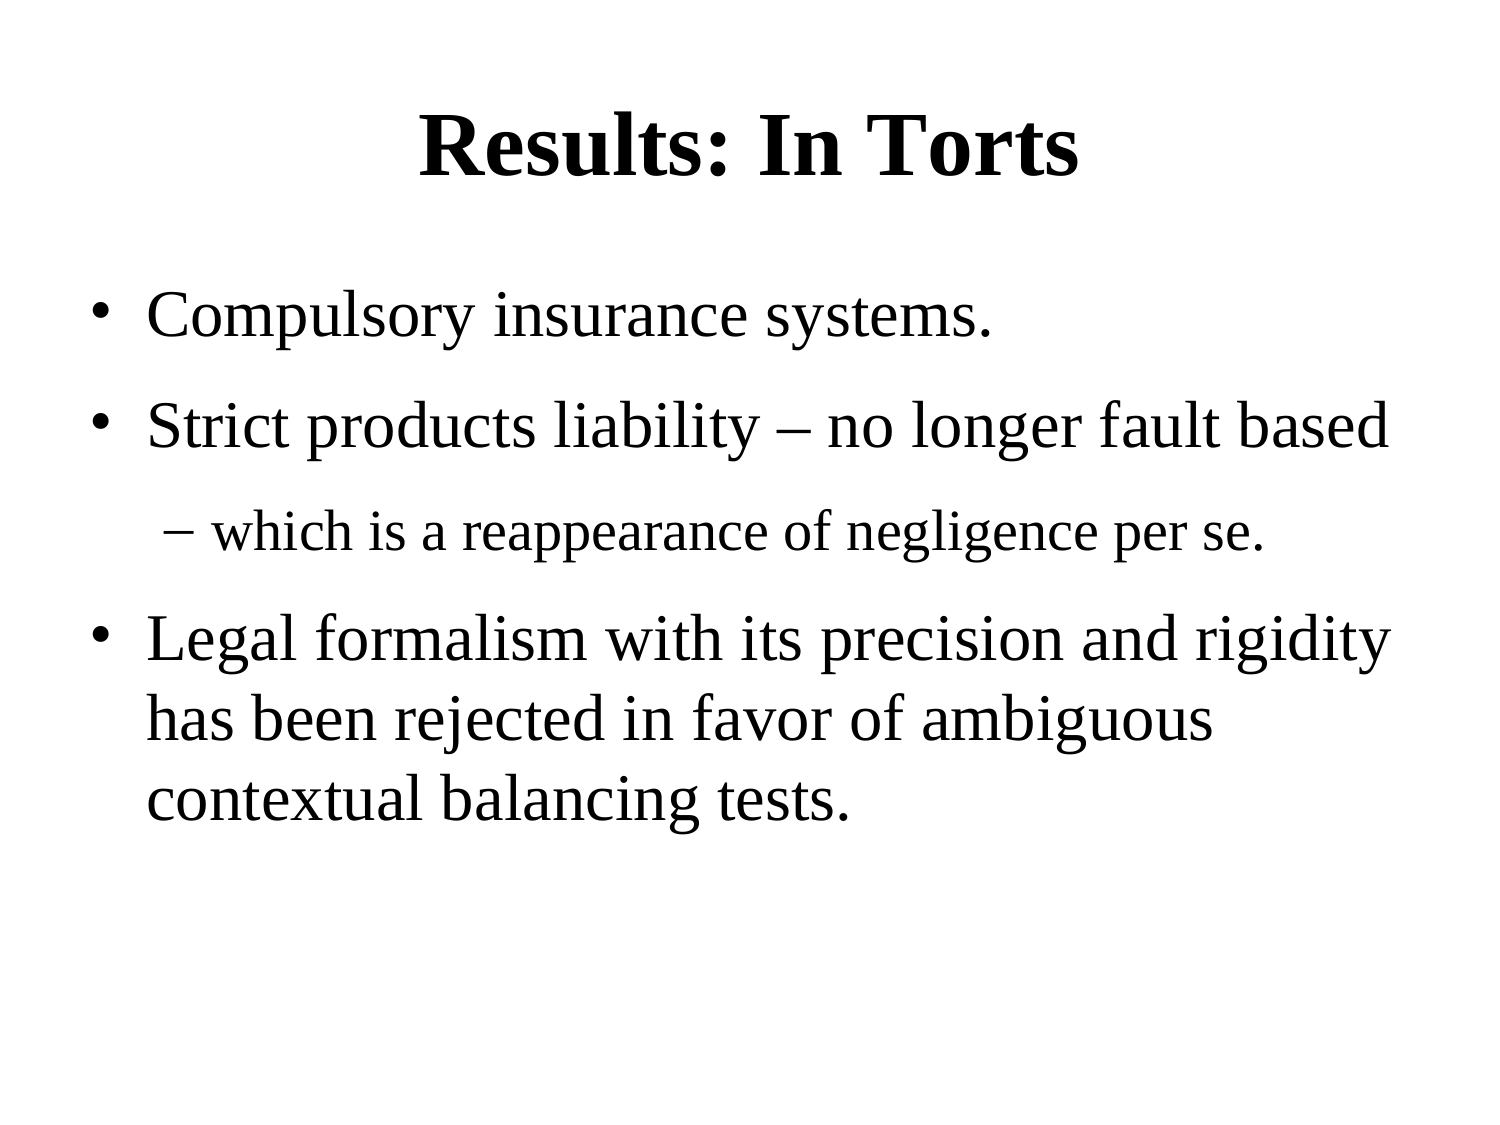

# Results: In Torts
Compulsory insurance systems.
Strict products liability – no longer fault based
which is a reappearance of negligence per se.
Legal formalism with its precision and rigidity has been rejected in favor of ambiguous contextual balancing tests.